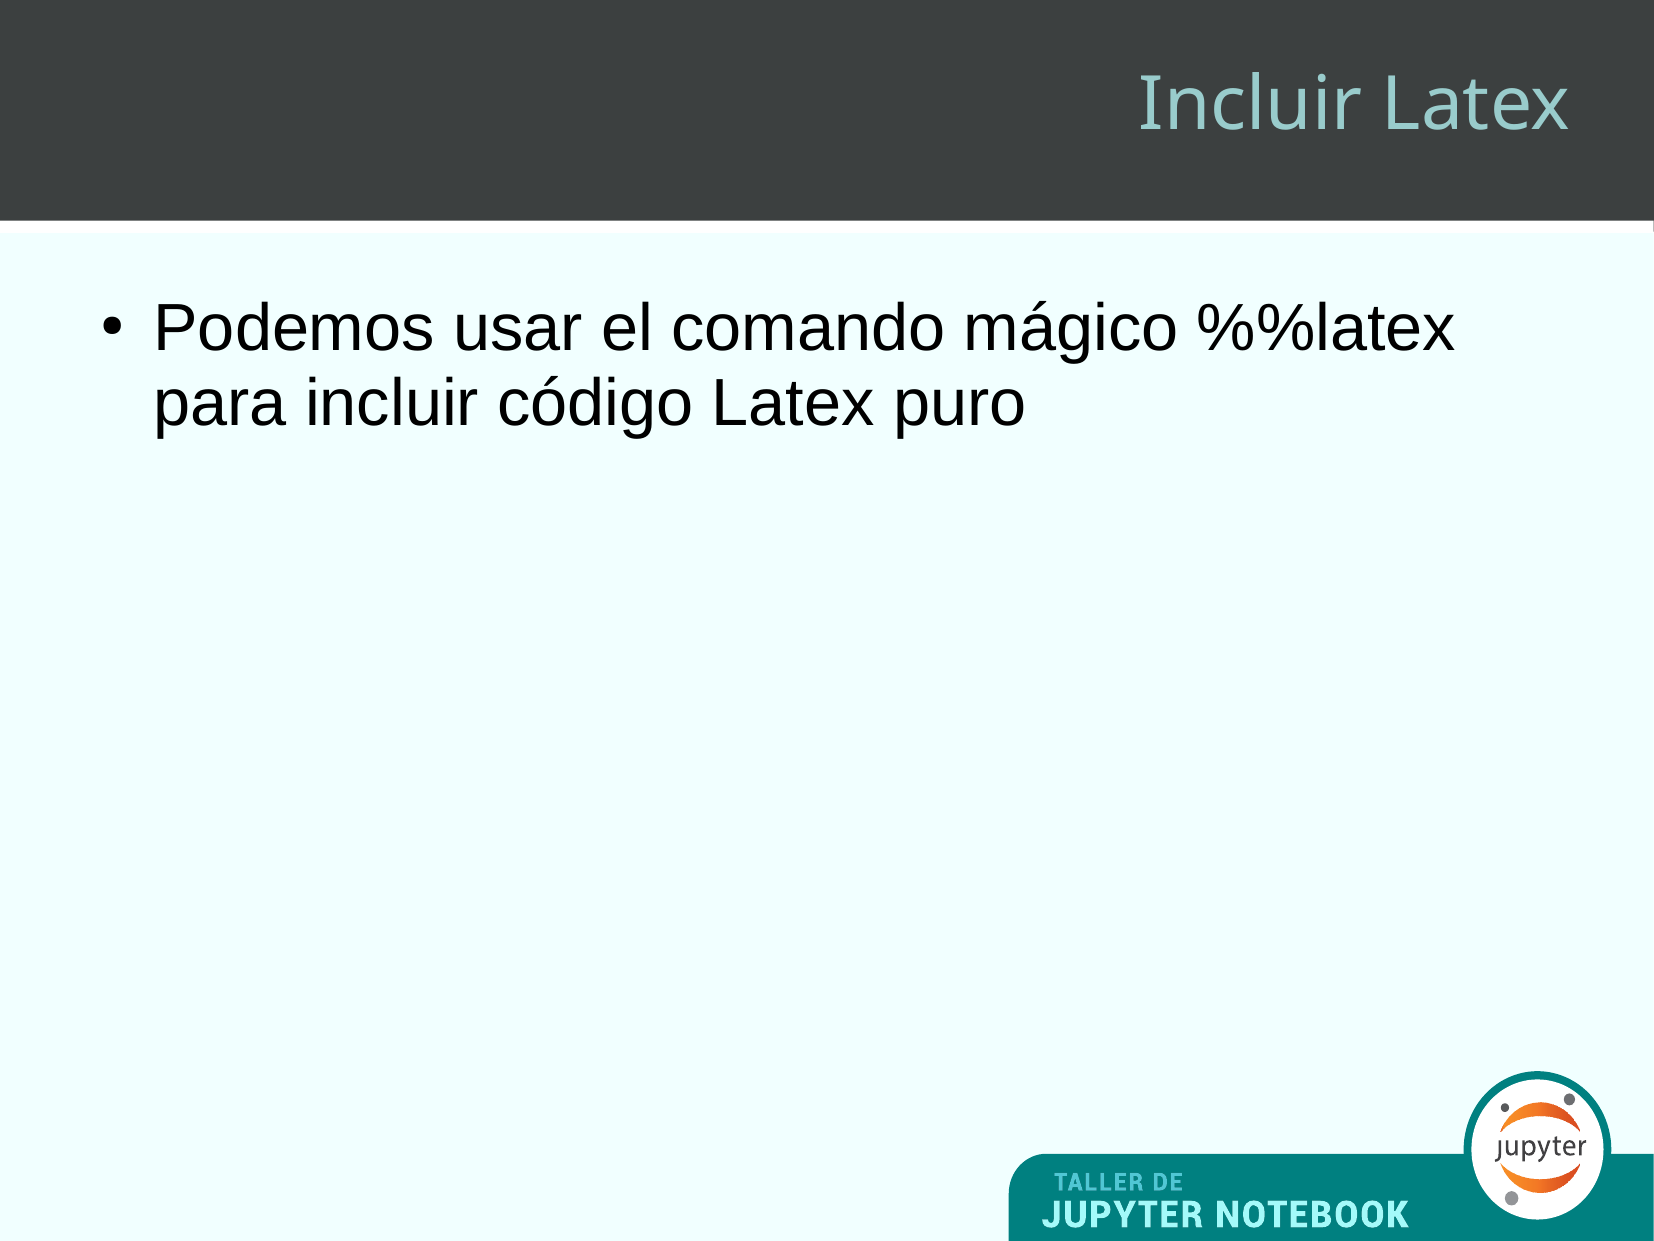

# Incluir Latex
Podemos usar el comando mágico %%latex para incluir código Latex puro